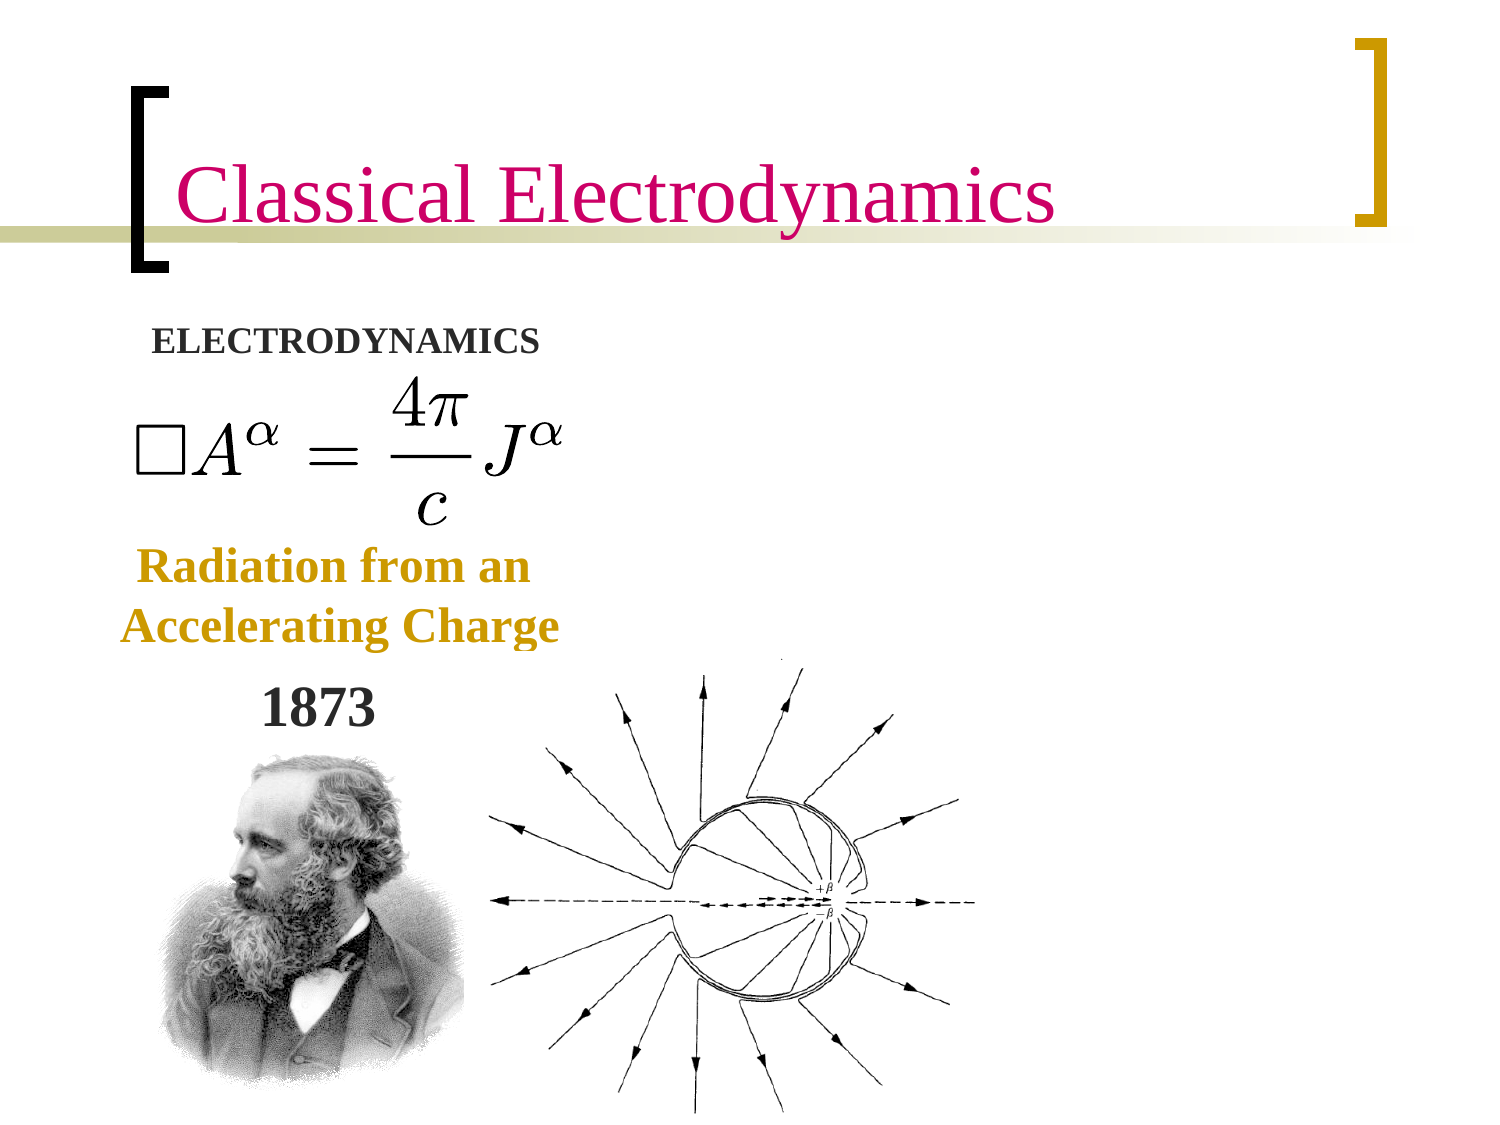

# Classical Electrodynamics
ELECTRODYNAMICS
Radiation from an
Accelerating Charge
1873